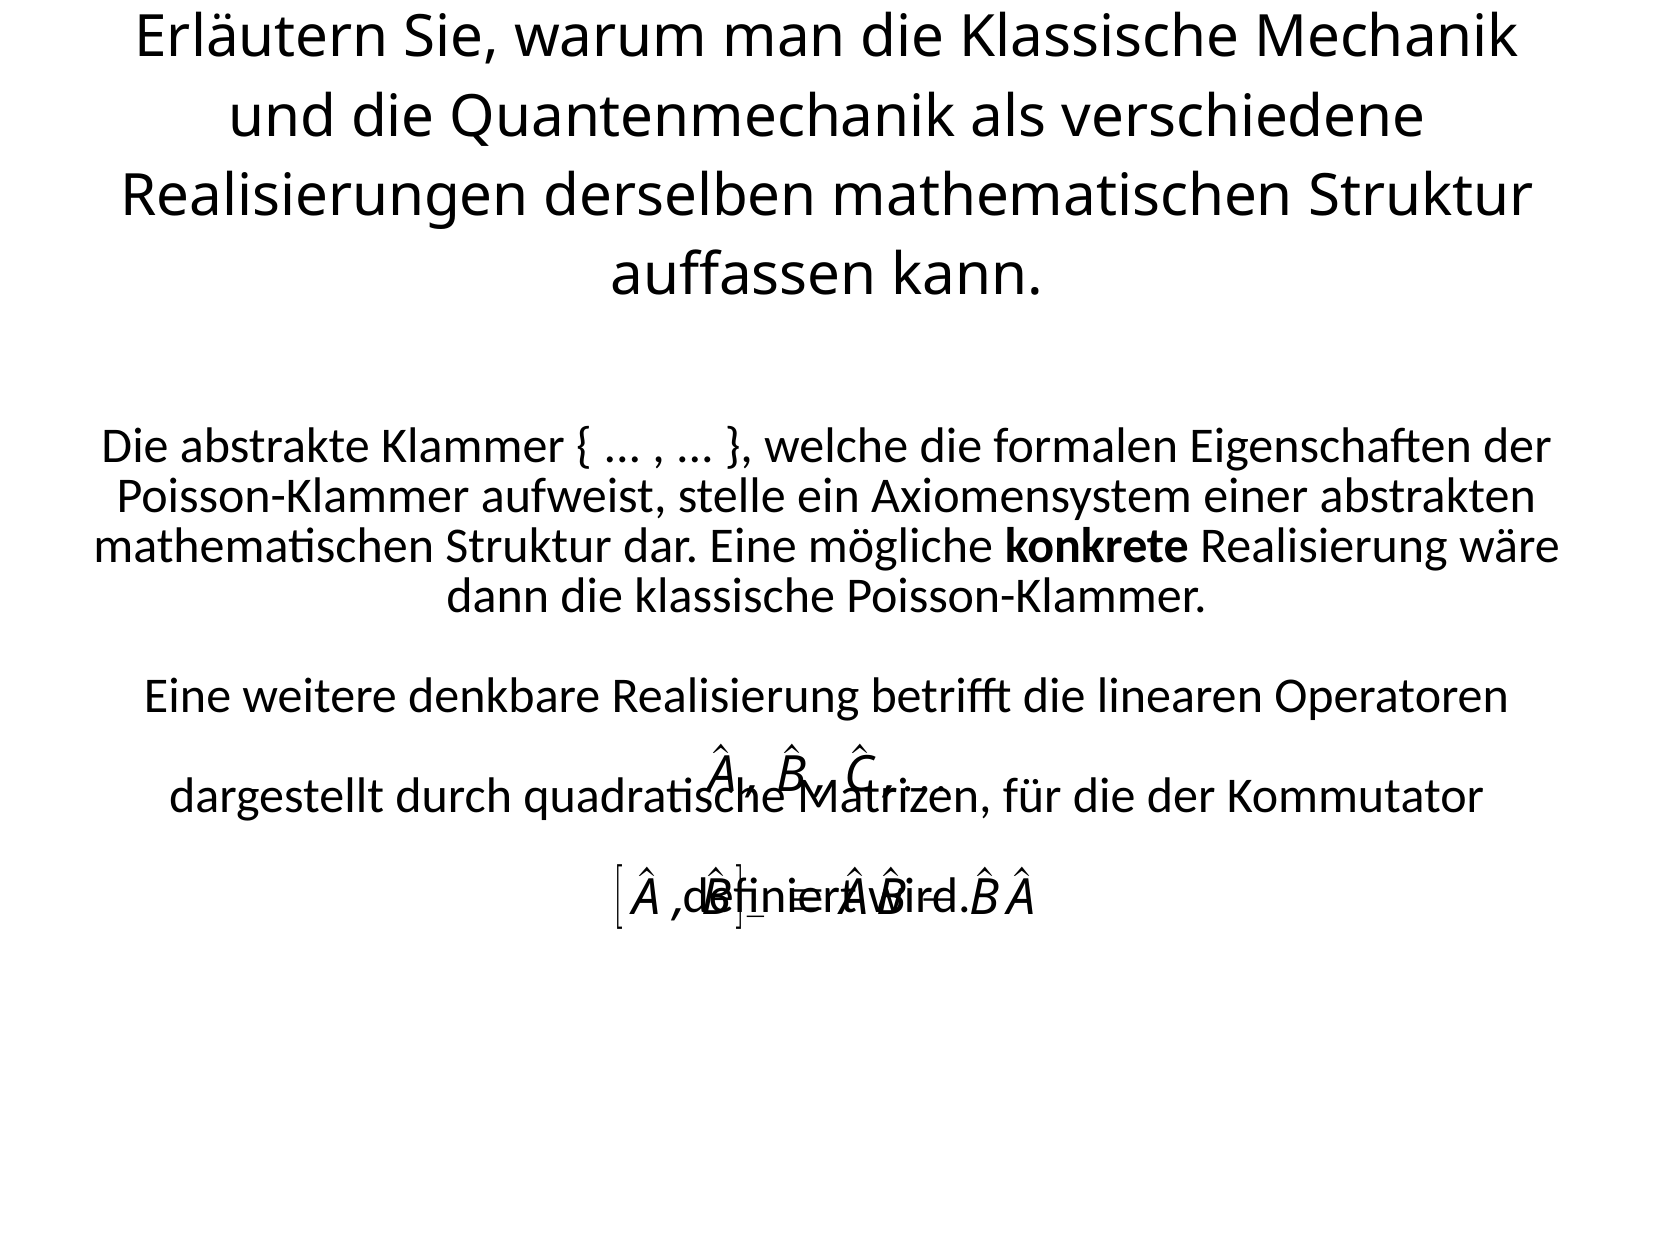

# Erläutern Sie, warum man die Klassische Mechanik und die Quantenmechanik als verschiedene Realisierungen derselben mathematischen Struktur auffassen kann.
Die abstrakte Klammer { ... , ... }, welche die formalen Eigenschaften der Poisson-Klammer aufweist, stelle ein Axiomensystem einer abstrakten mathematischen Struktur dar. Eine mögliche konkrete Realisierung wäre dann die klassische Poisson-Klammer.
Eine weitere denkbare Realisierung betrifft die linearen Operatoren
dargestellt durch quadratische Matrizen, für die der Kommutator
definiert wird.